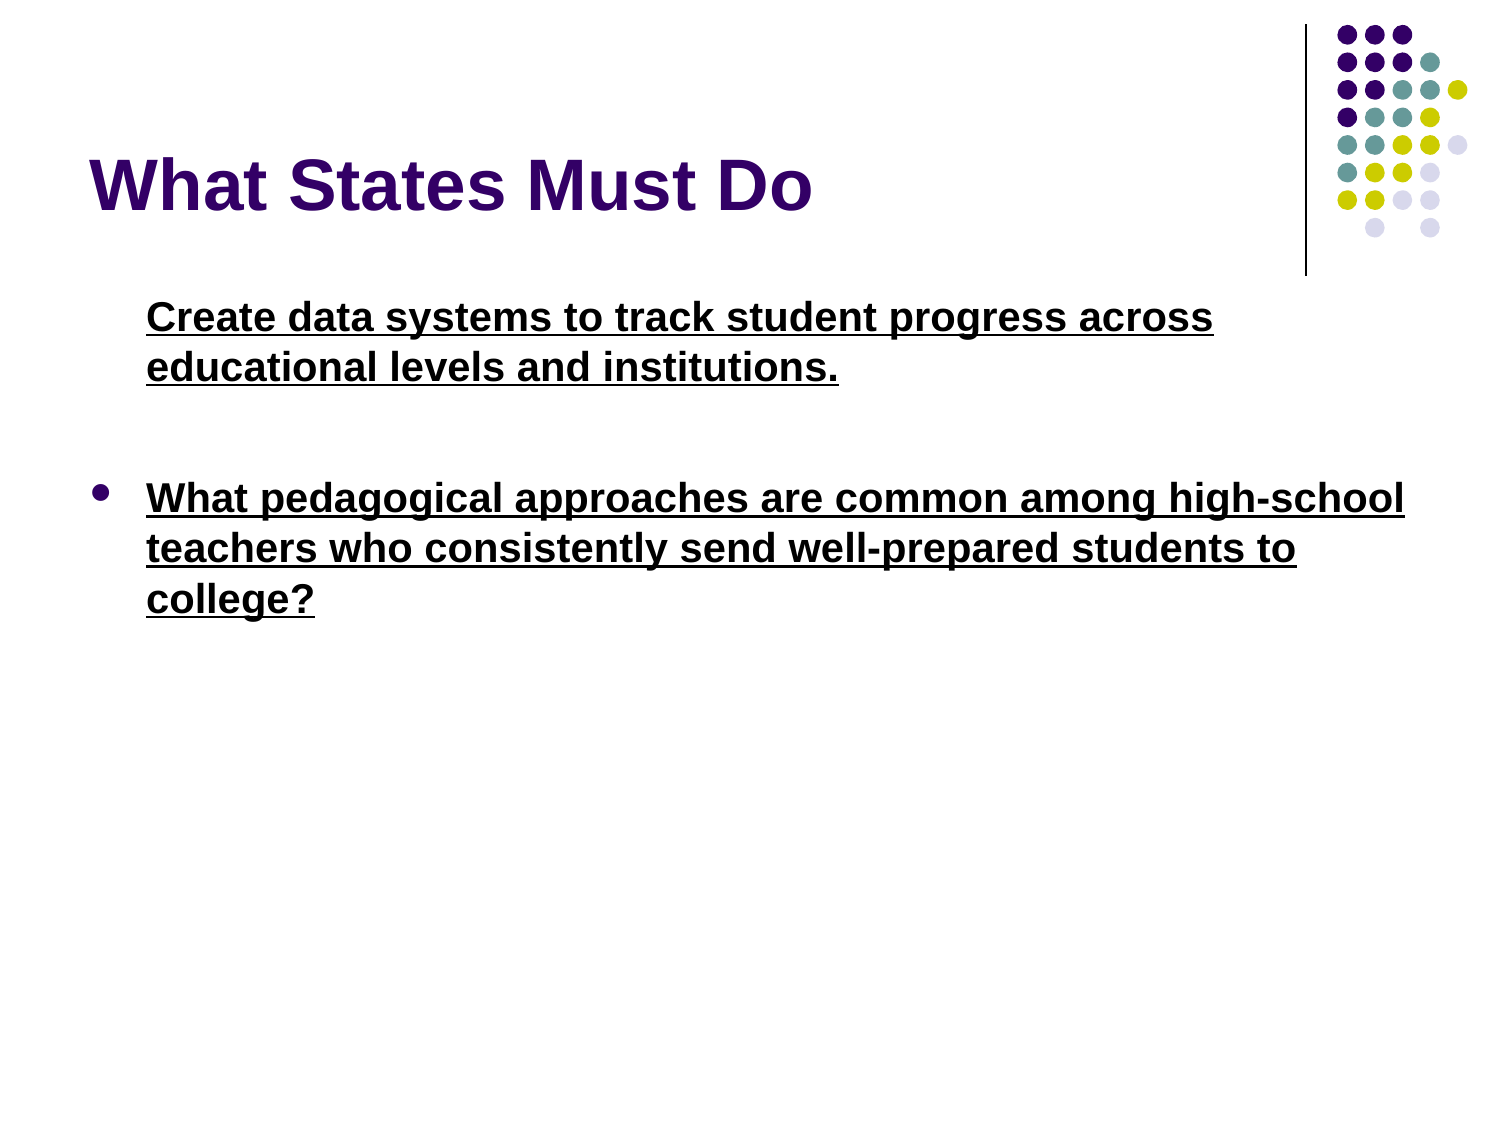

# What States Must Do
	Create data systems to track student progress across educational levels and institutions.
What pedagogical approaches are common among high-school teachers who consistently send well-prepared students to college?